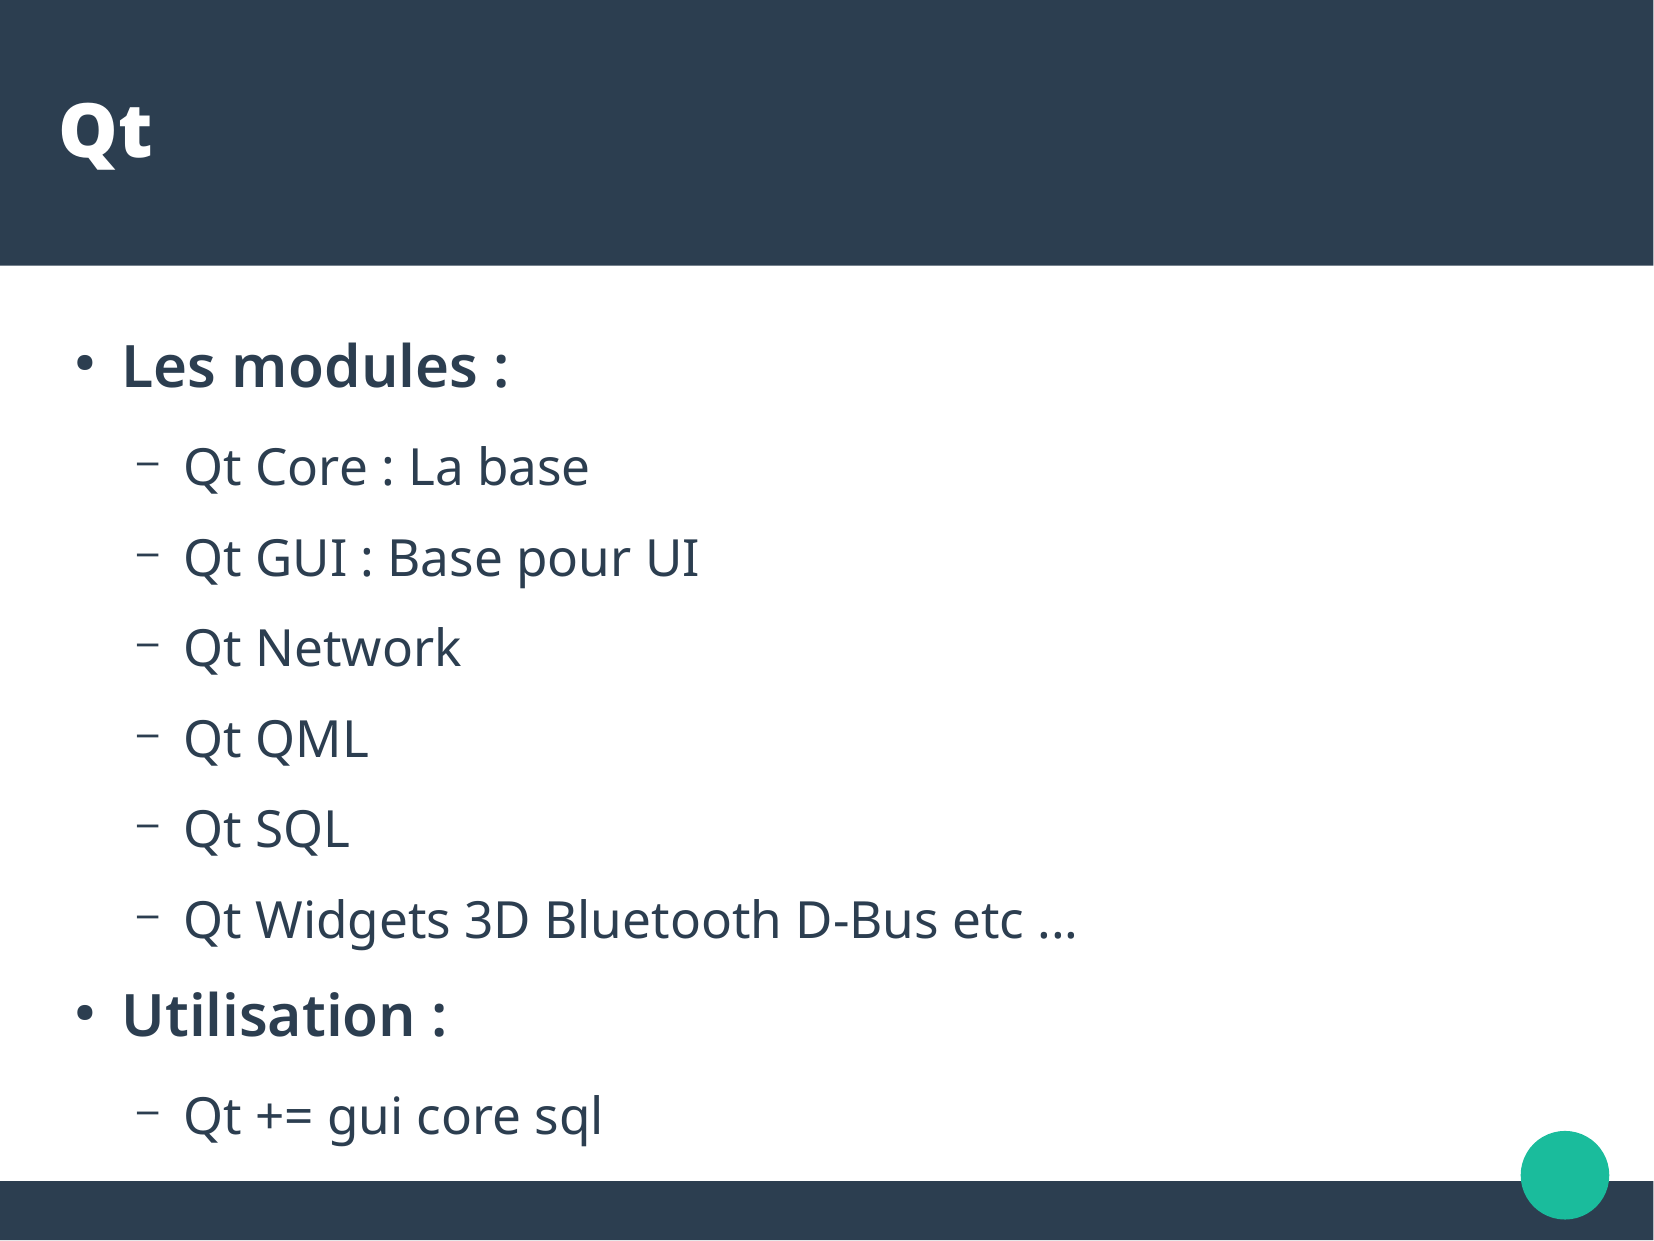

# Qt
Les modules :
Qt Core : La base
Qt GUI : Base pour UI
Qt Network
Qt QML
Qt SQL
Qt Widgets 3D Bluetooth D-Bus etc ...
Utilisation :
Qt += gui core sql